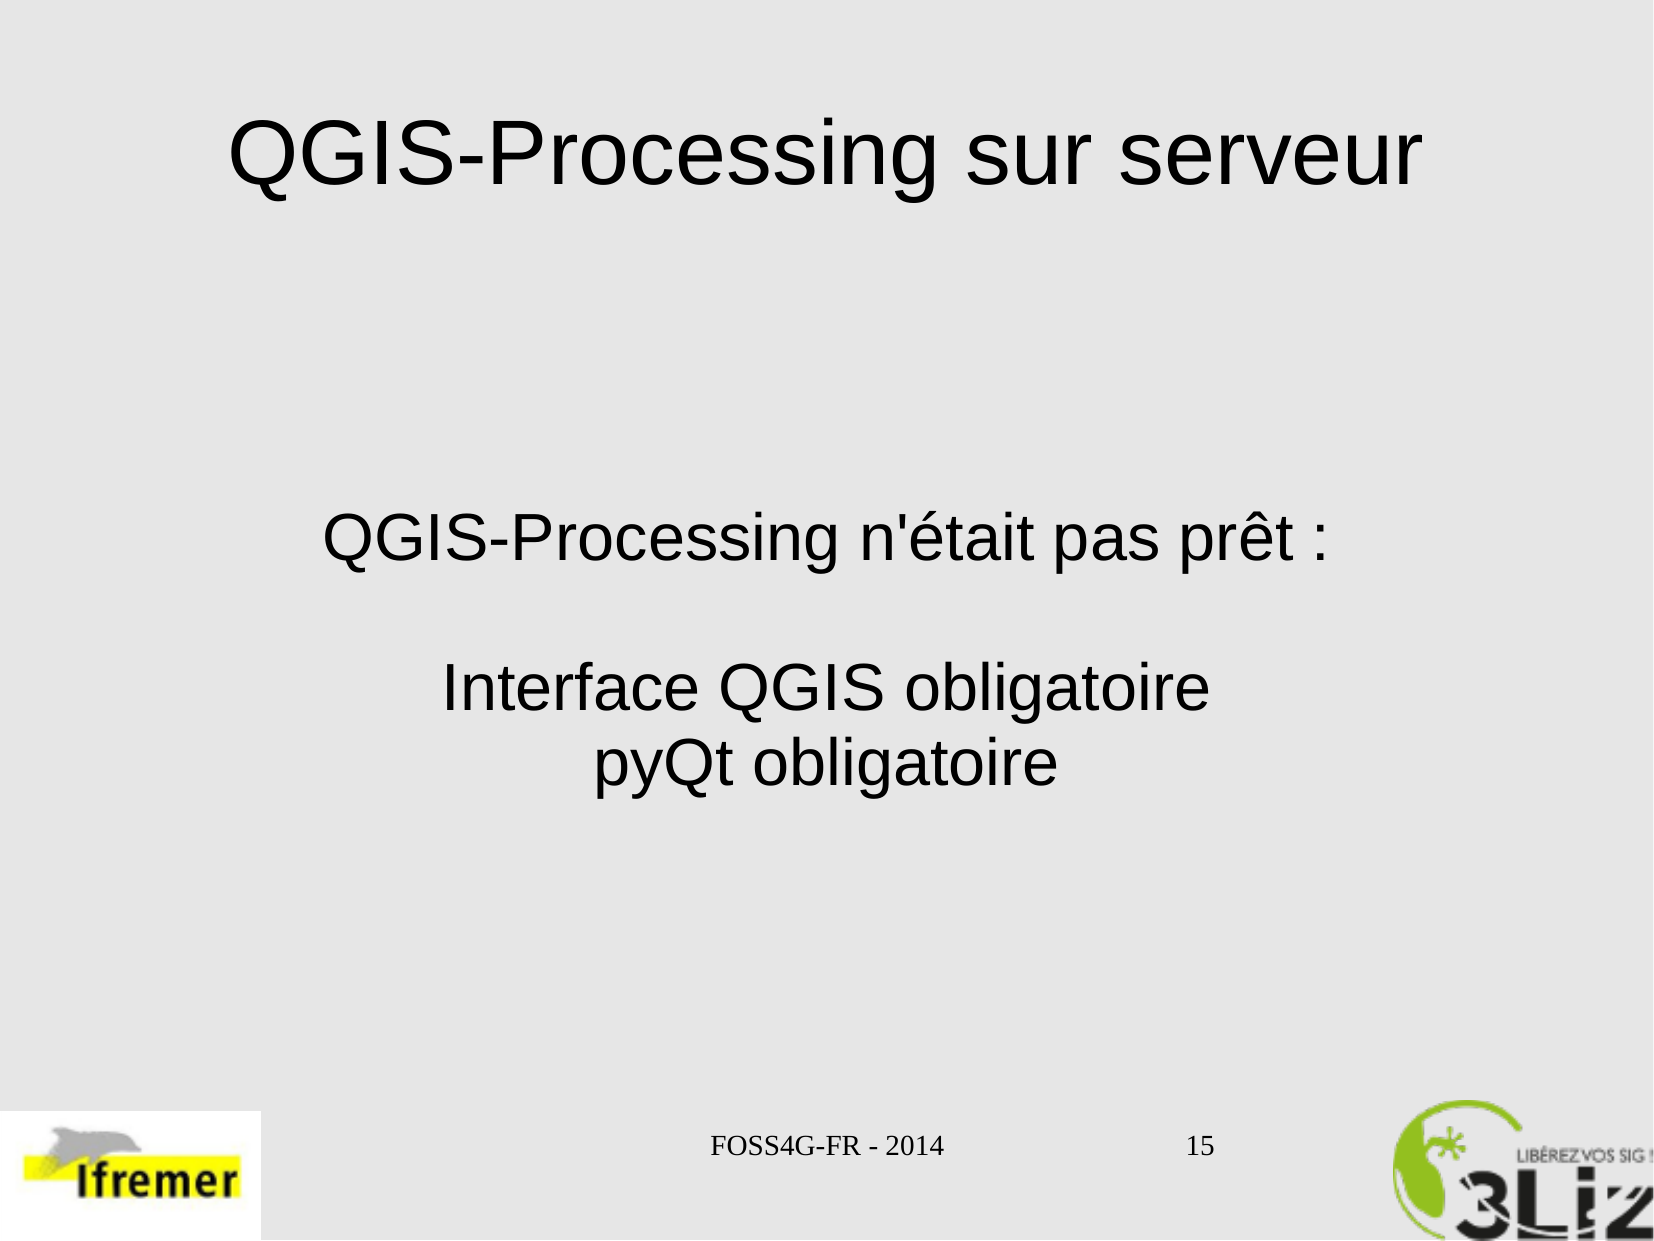

# QGIS-Processing sur serveur
QGIS-Processing n'était pas prêt :
Interface QGIS obligatoire
pyQt obligatoire
FOSS4G-FR - 2014
15